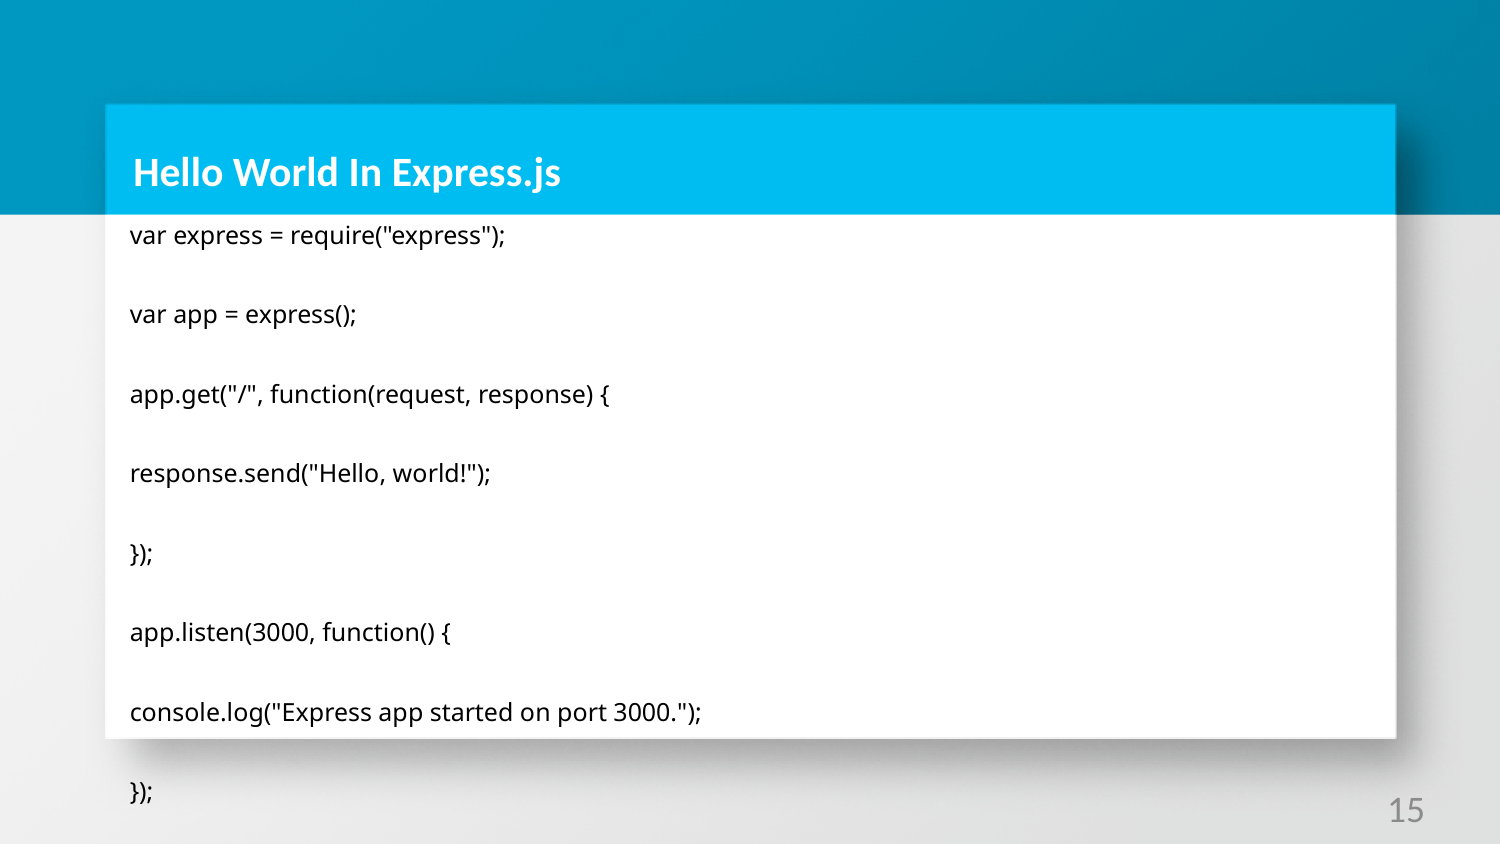

# Hello World In Express.js
var express = require("express");
var app = express();
app.get("/", function(request, response) {
response.send("Hello, world!");
});
app.listen(3000, function() {
console.log("Express app started on port 3000.");
});
Naveed Rana
15